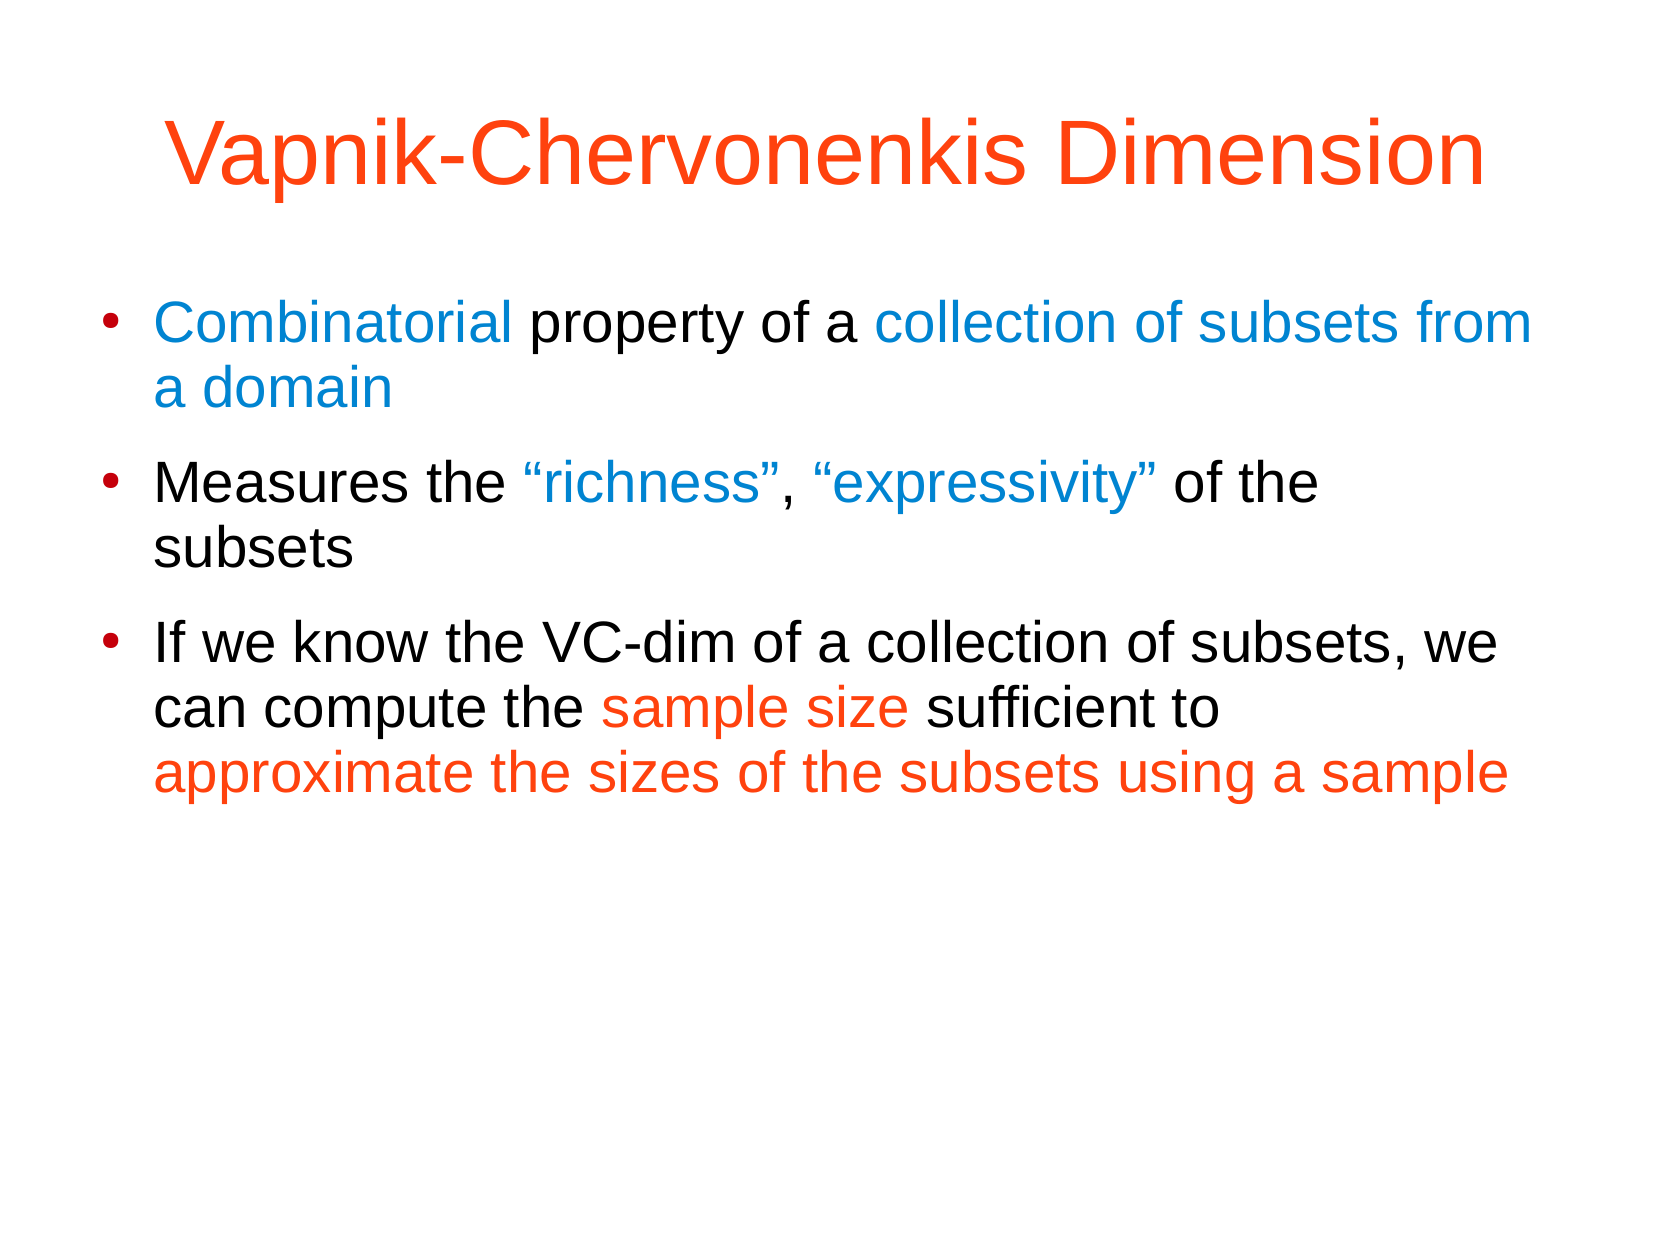

# Vapnik-Chervonenkis Dimension
Combinatorial property of a collection of subsets from a domain
Measures the “richness”, “expressivity” of the subsets
If we know the VC-dim of a collection of subsets, we can compute the sample size sufficient to approximate the sizes of the subsets using a sample